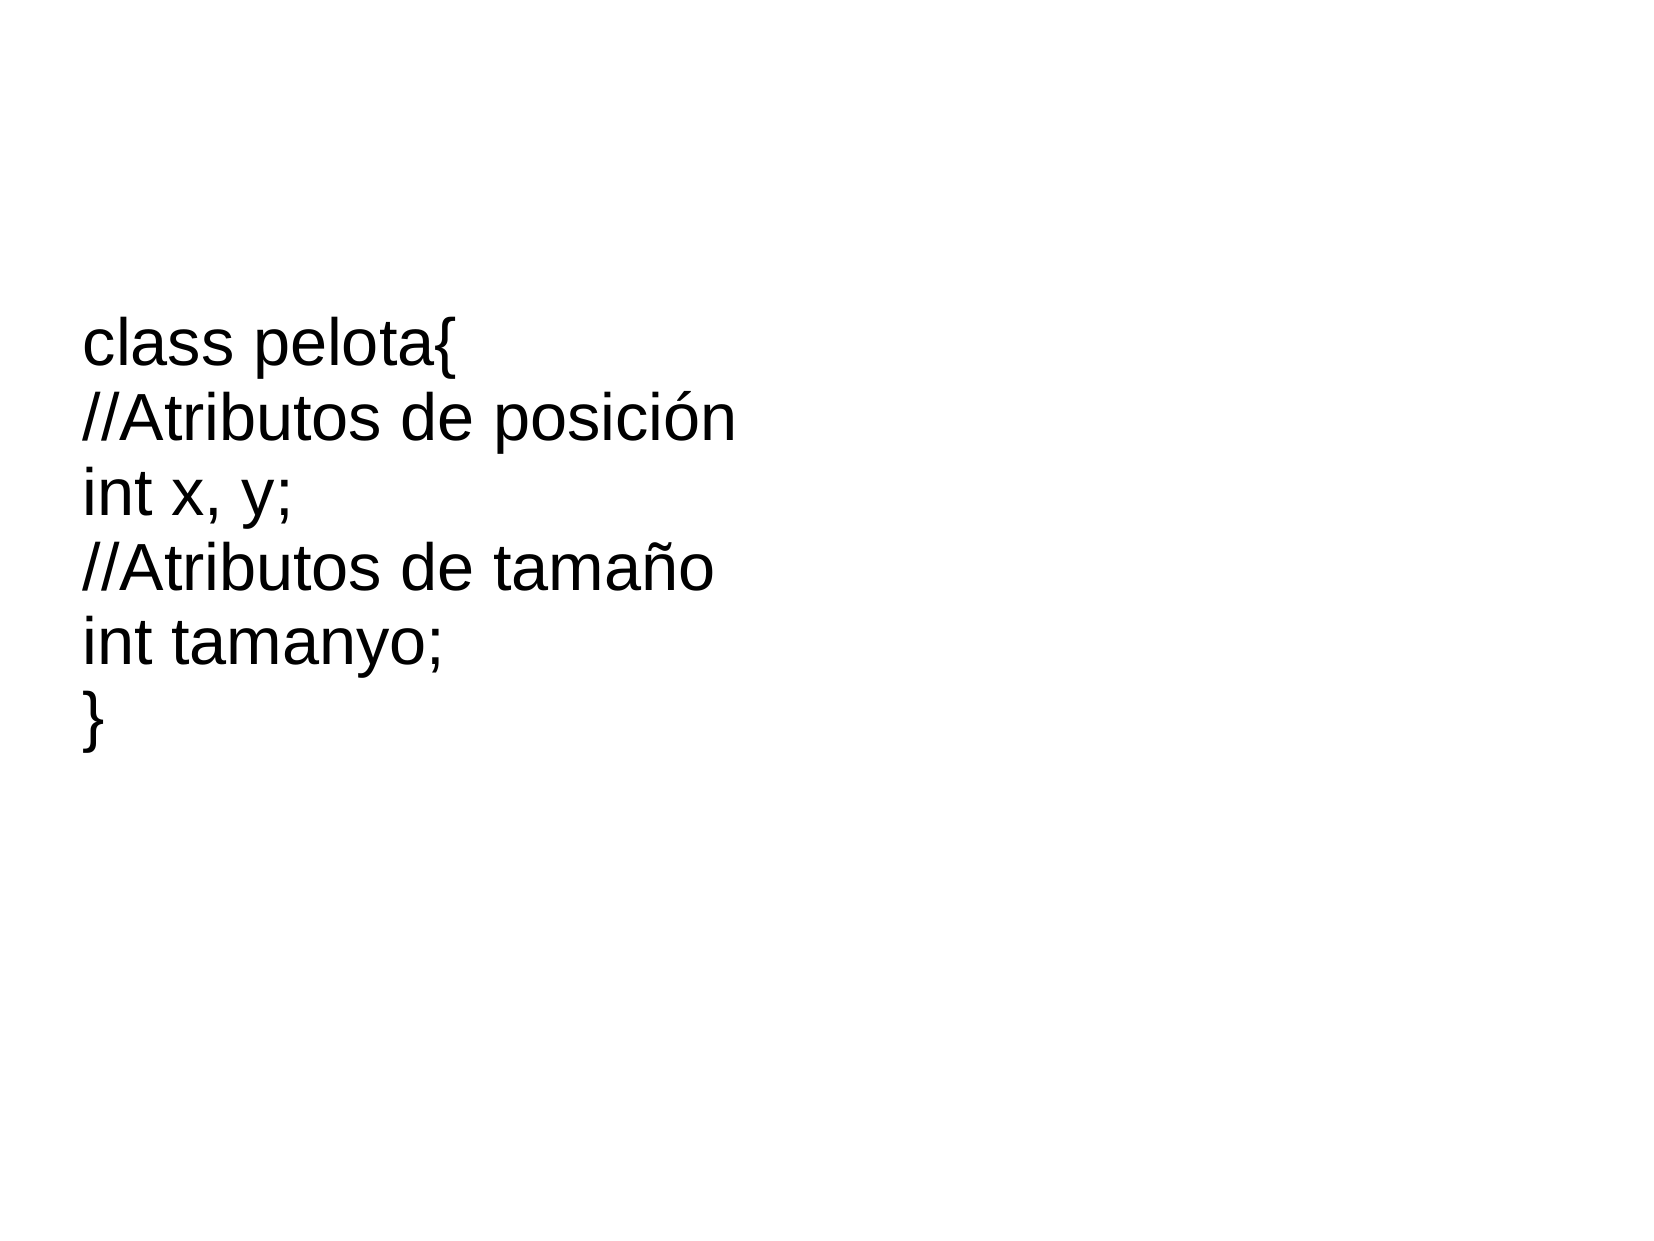

# class pelota{
//Atributos de posición
int x, y;
//Atributos de tamaño
int tamanyo;
}